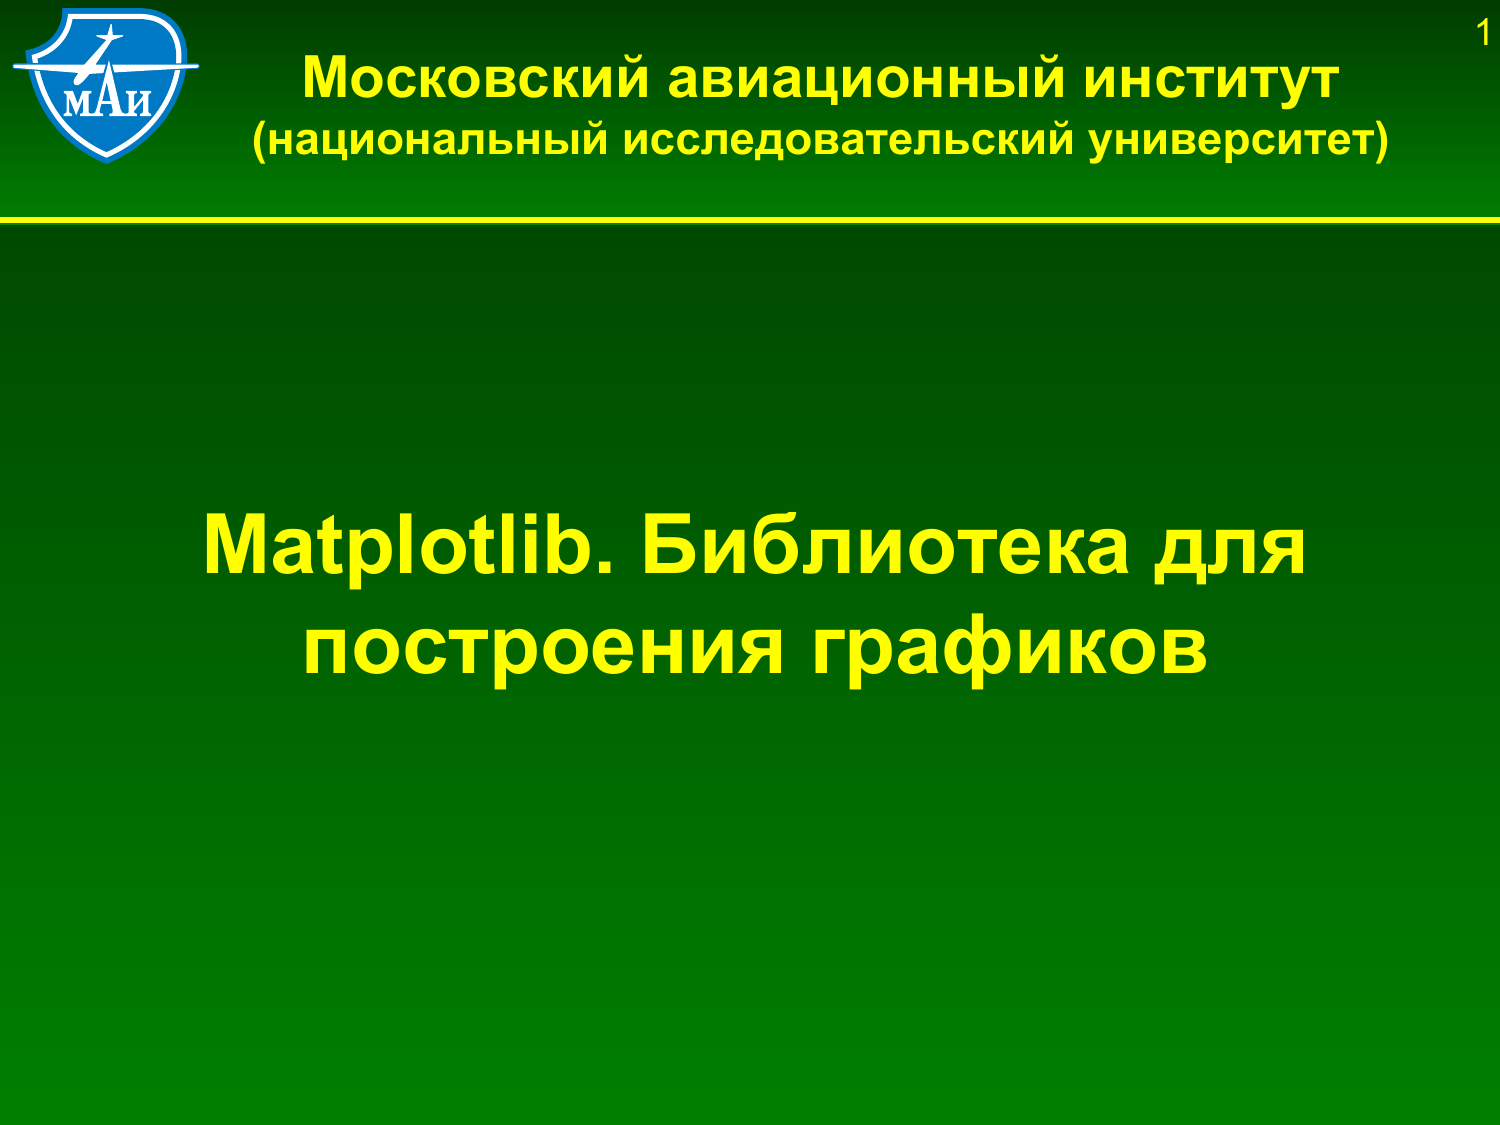

Московский авиационный институт
(национальный исследовательский университет)
Matplotlib. Библиотека для построения графиков